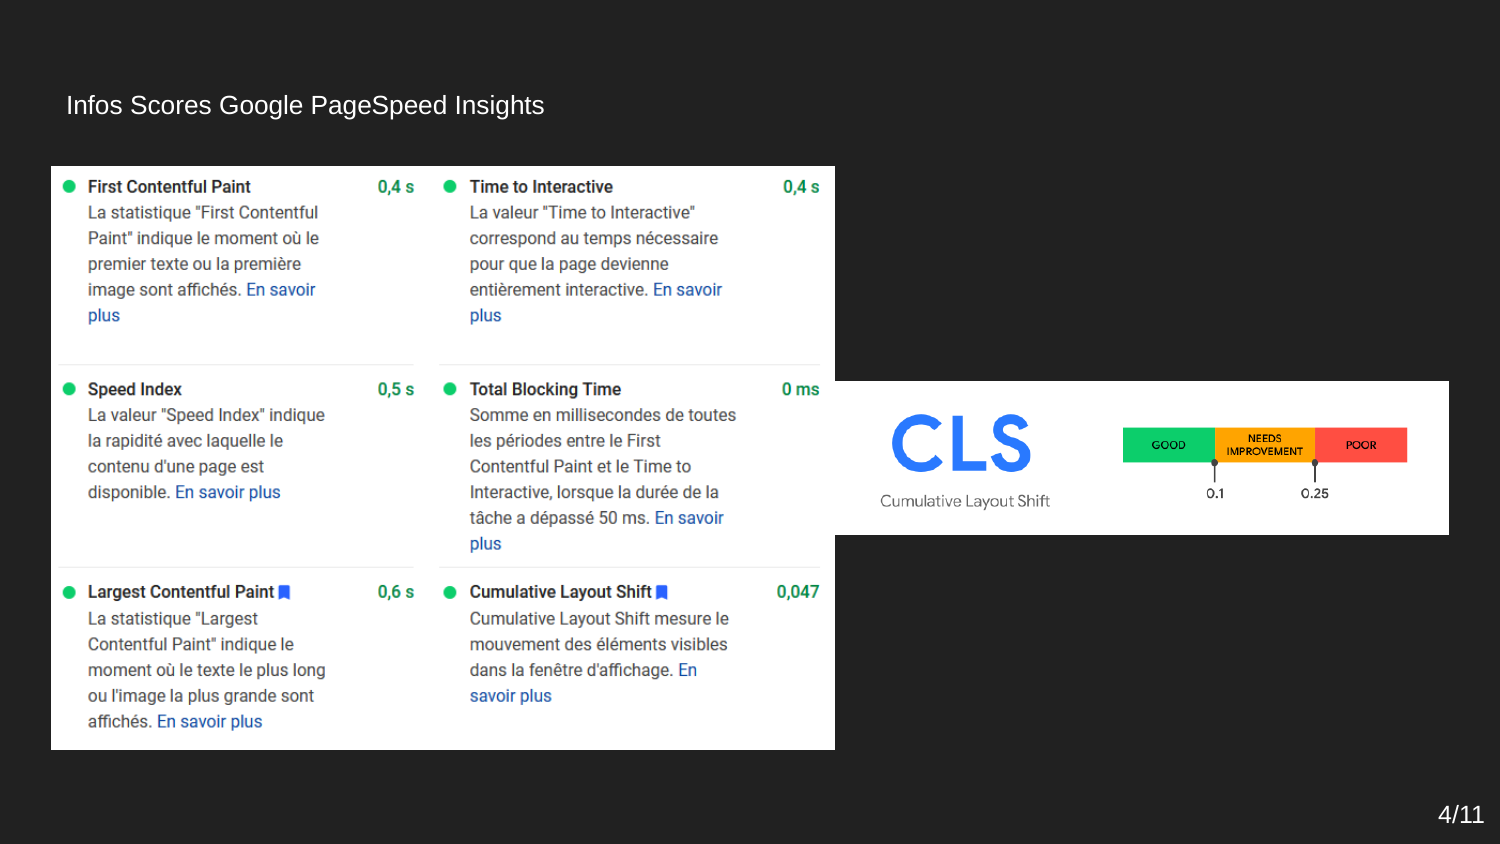

# Infos Scores Google PageSpeed Insights
4/11